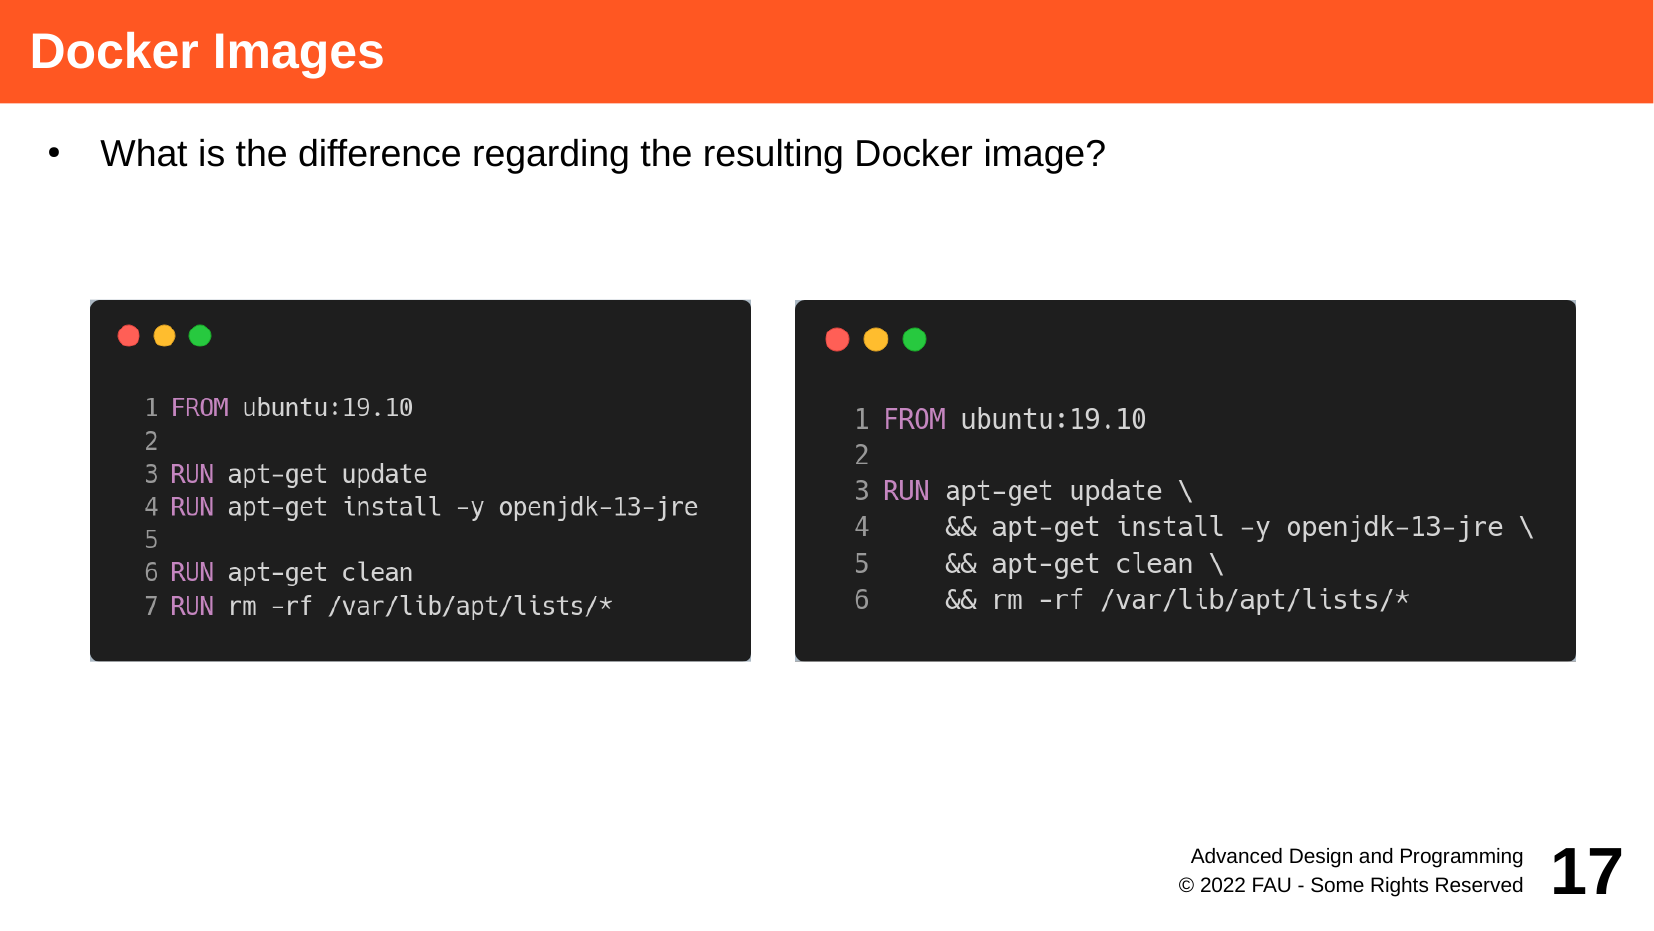

Docker Images
# What is the difference regarding the resulting Docker image?
Advanced Design and Programming
17
© 2022 FAU - Some Rights Reserved